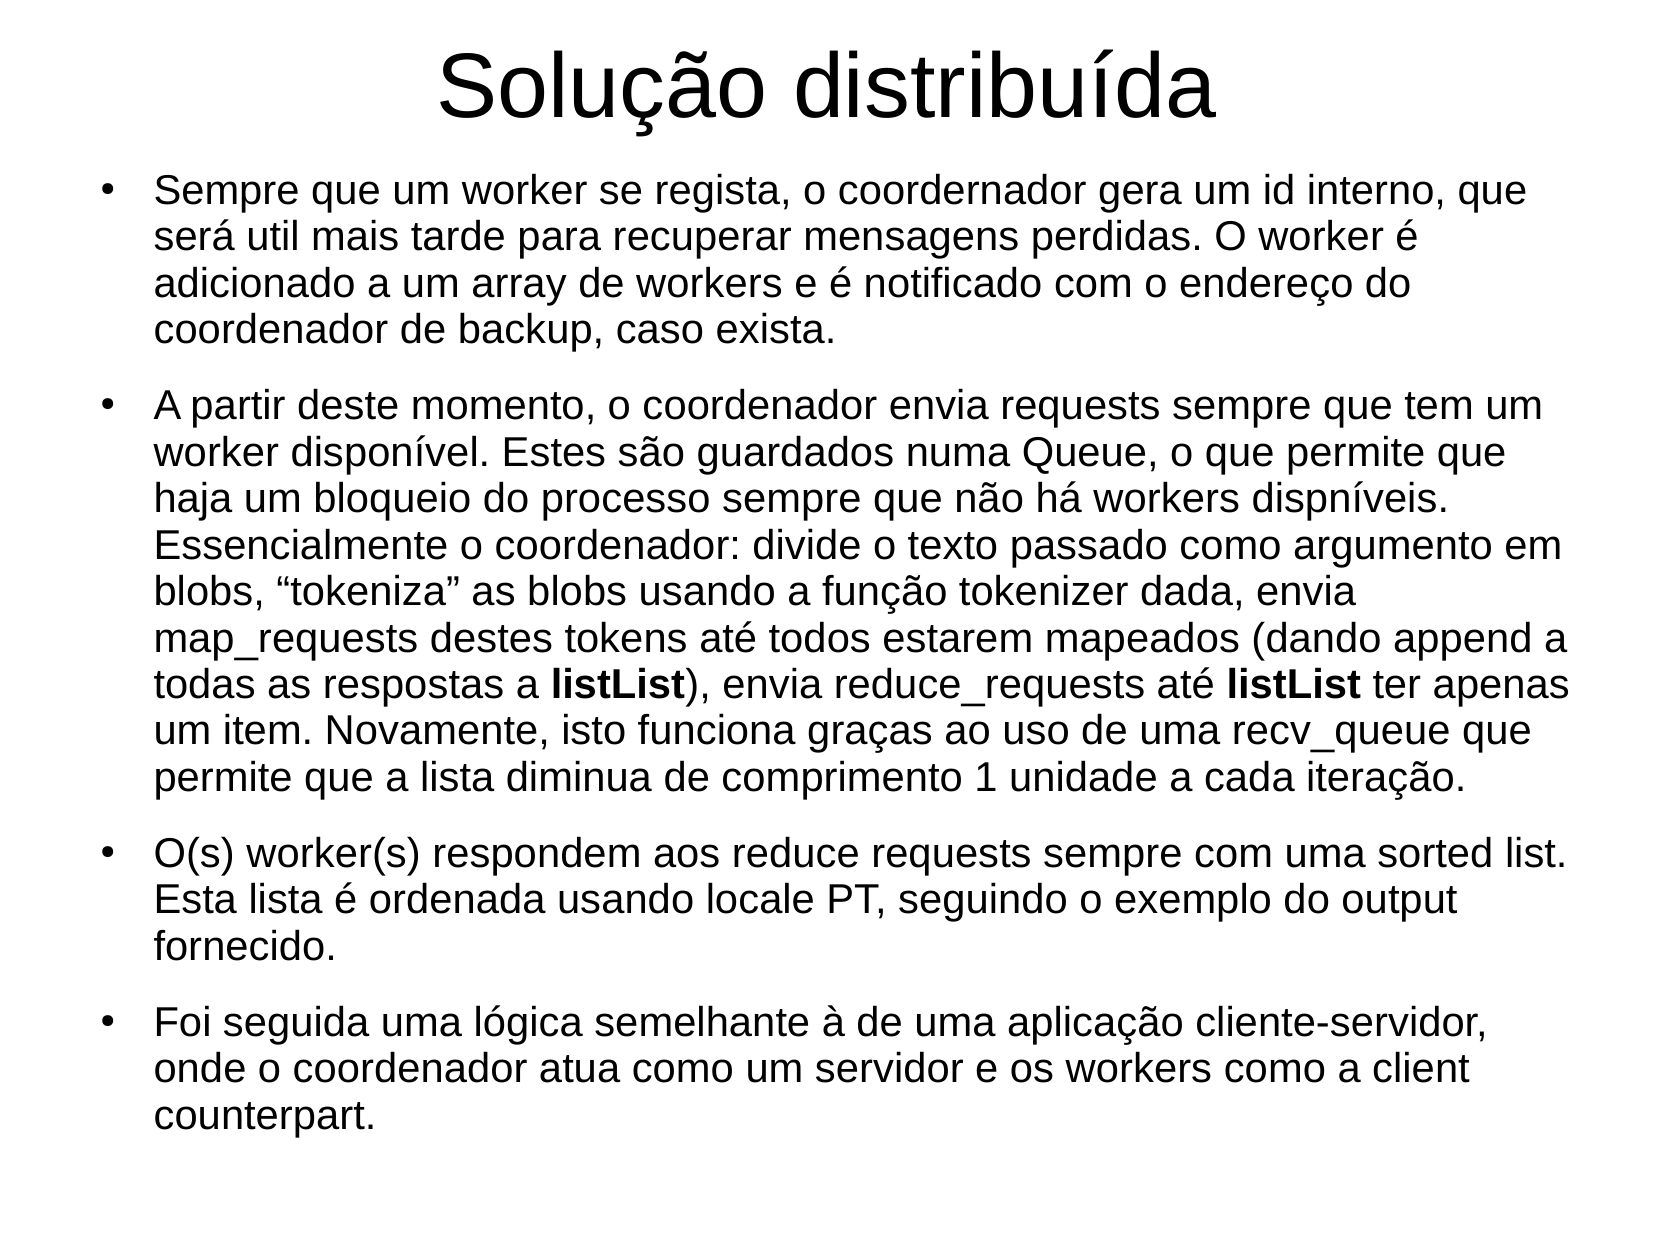

# Solução distribuída
Sempre que um worker se regista, o coordernador gera um id interno, que será util mais tarde para recuperar mensagens perdidas. O worker é adicionado a um array de workers e é notificado com o endereço do coordenador de backup, caso exista.
A partir deste momento, o coordenador envia requests sempre que tem um worker disponível. Estes são guardados numa Queue, o que permite que haja um bloqueio do processo sempre que não há workers dispníveis. Essencialmente o coordenador: divide o texto passado como argumento em blobs, “tokeniza” as blobs usando a função tokenizer dada, envia map_requests destes tokens até todos estarem mapeados (dando append a todas as respostas a listList), envia reduce_requests até listList ter apenas um item. Novamente, isto funciona graças ao uso de uma recv_queue que permite que a lista diminua de comprimento 1 unidade a cada iteração.
O(s) worker(s) respondem aos reduce requests sempre com uma sorted list. Esta lista é ordenada usando locale PT, seguindo o exemplo do output fornecido.
Foi seguida uma lógica semelhante à de uma aplicação cliente-servidor, onde o coordenador atua como um servidor e os workers como a client counterpart.